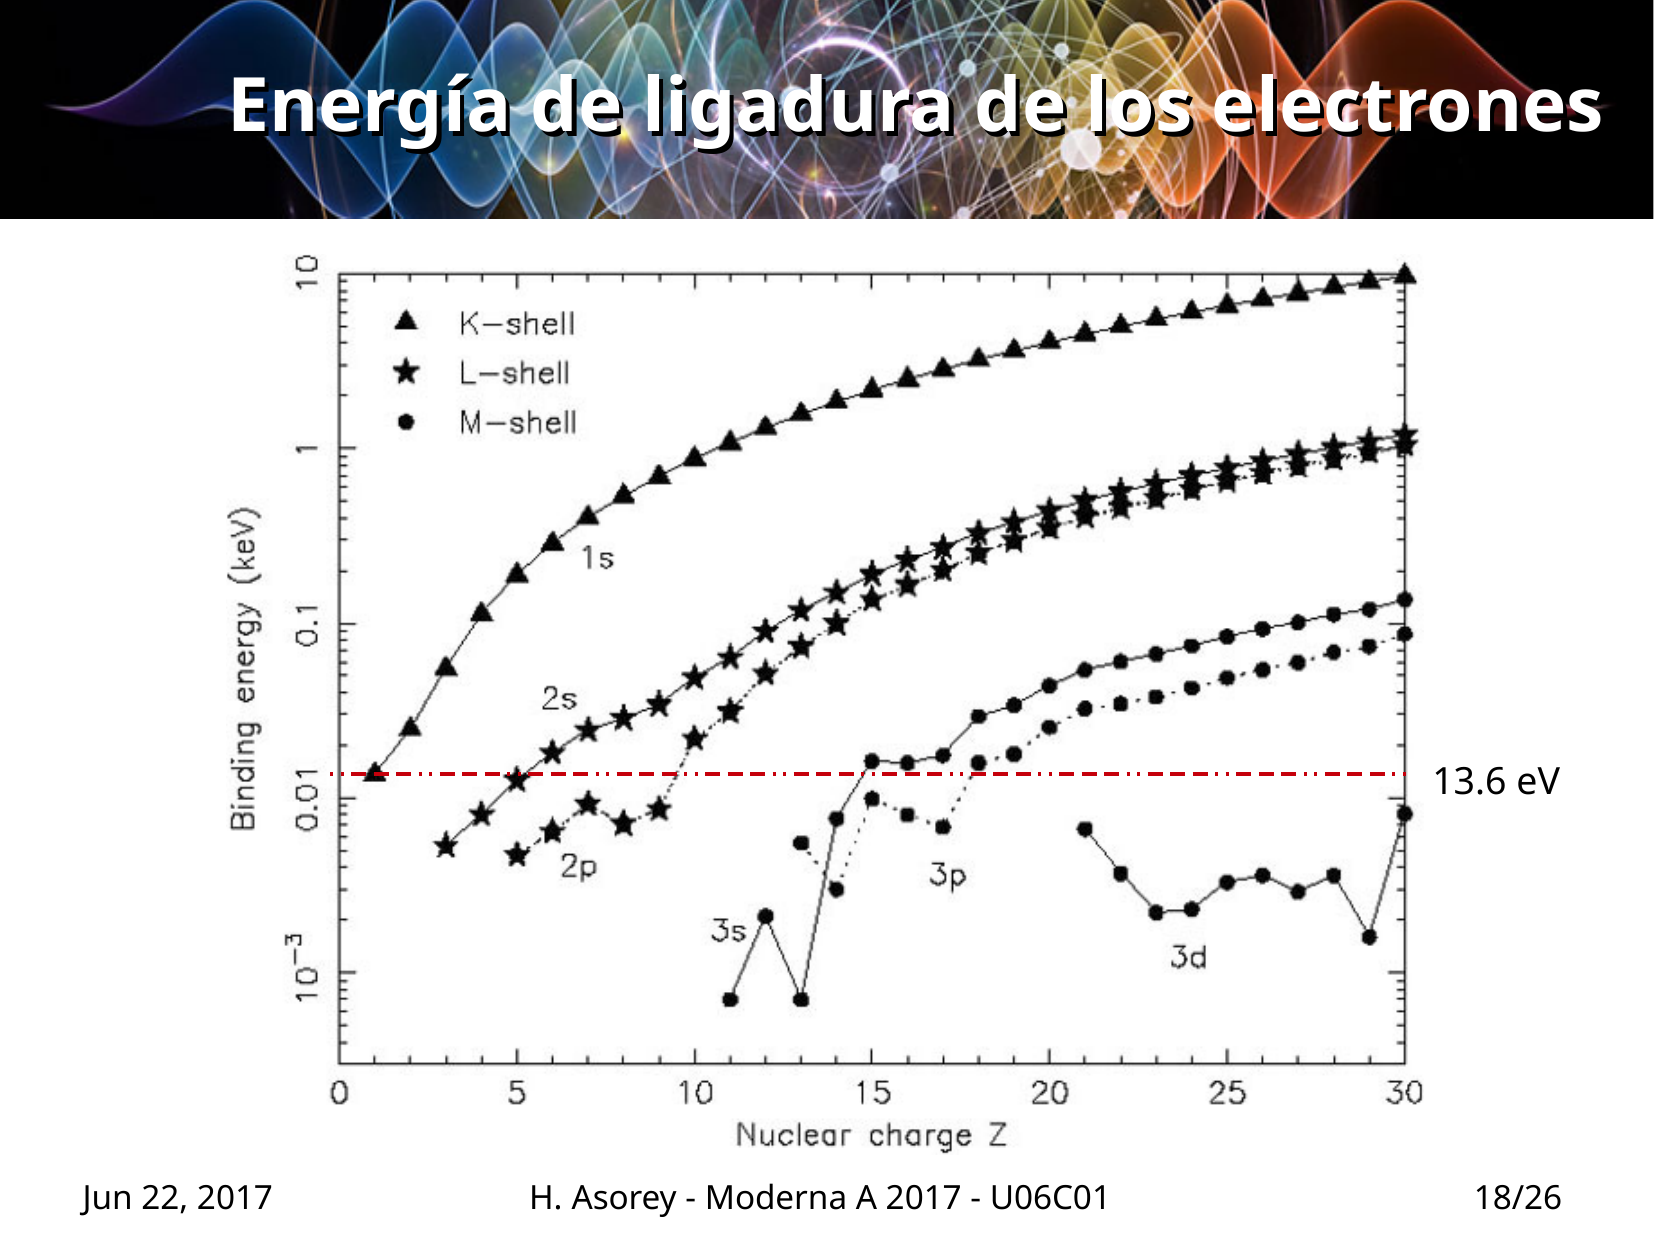

# Energía de ligadura de los electrones
13.6 eV
Jun 22, 2017
H. Asorey - Moderna A 2017 - U06C01
18